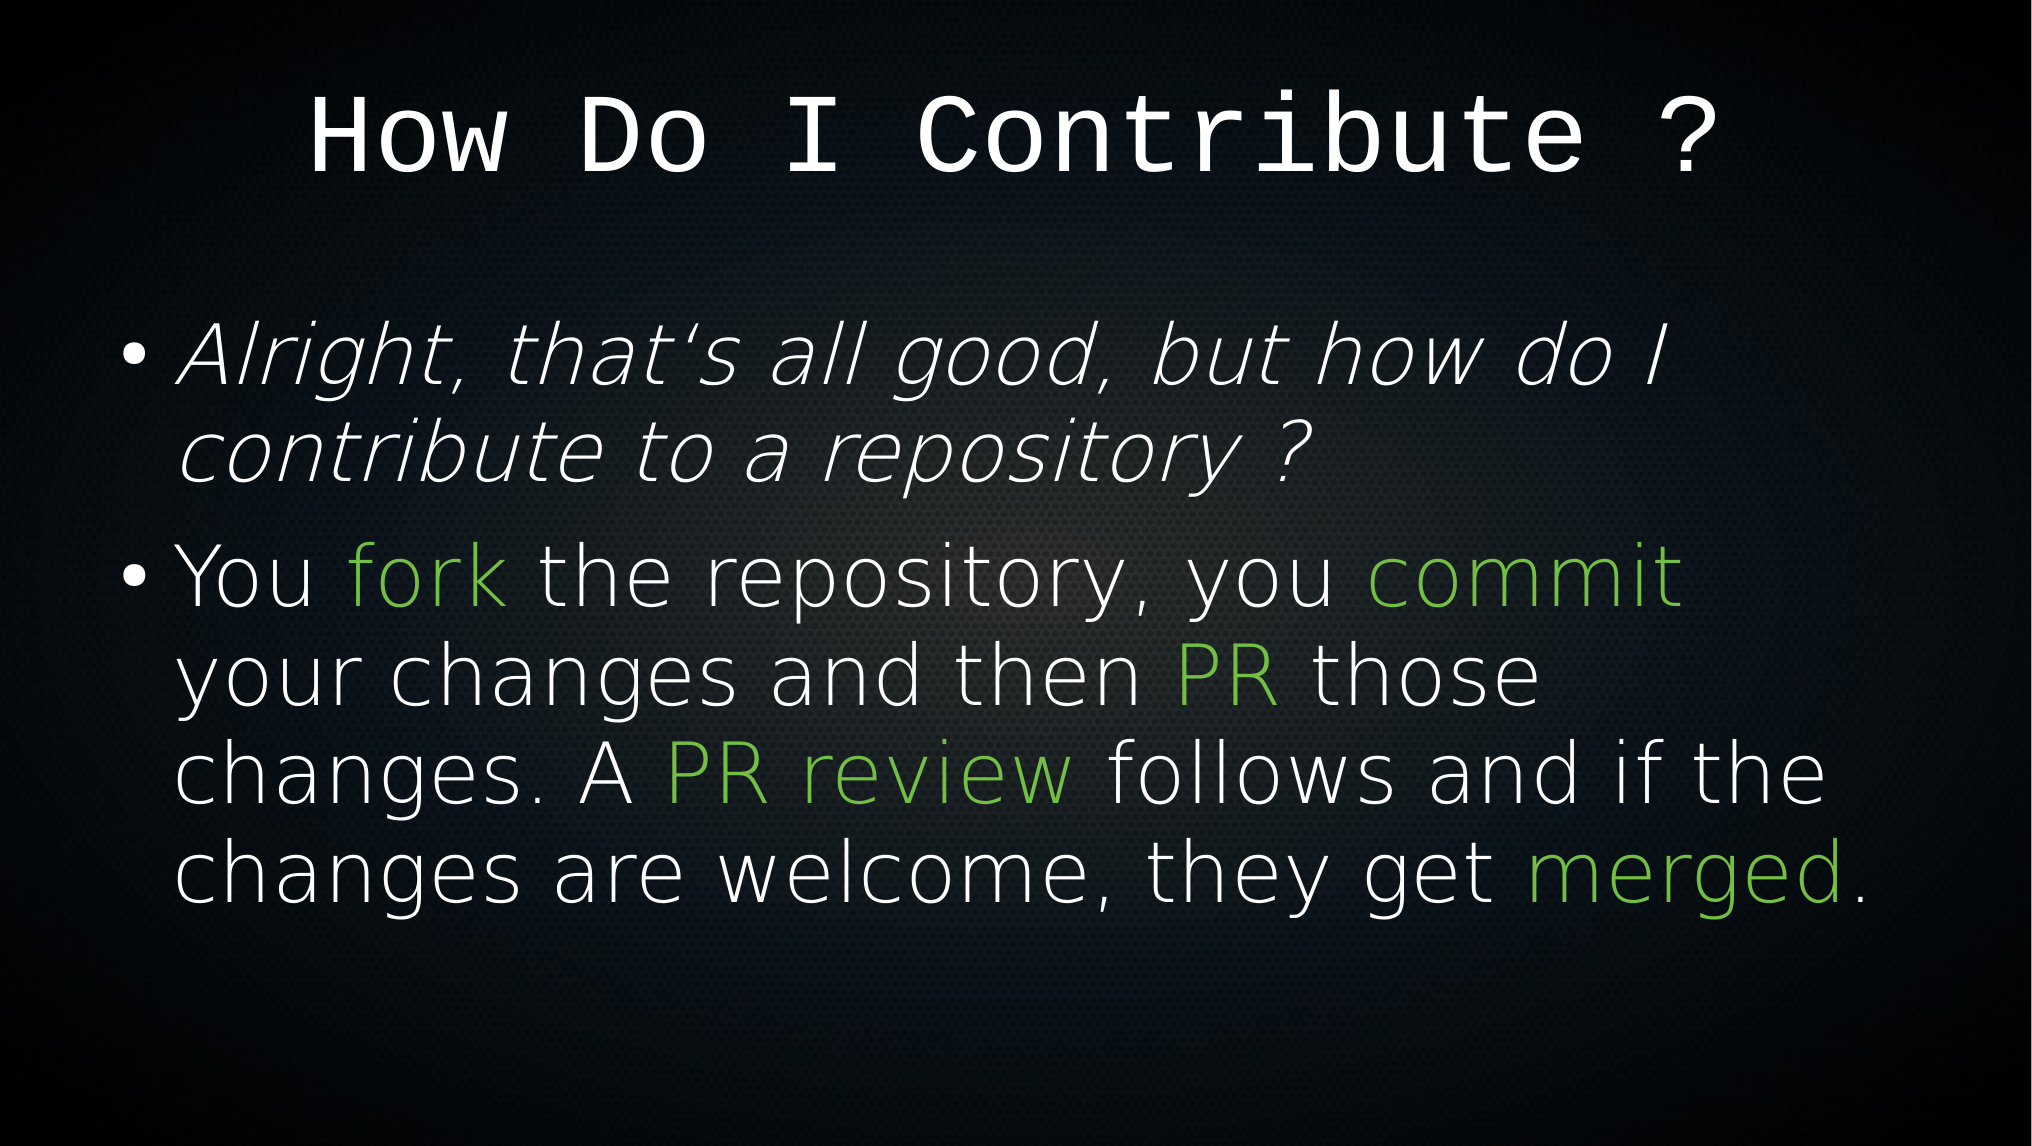

# How Do I Contribute ?
Alright, that‘s all good, but how do I contribute to a repository ?
You fork the repository, you commit your changes and then PR those changes. A PR review follows and if the changes are welcome, they get merged.